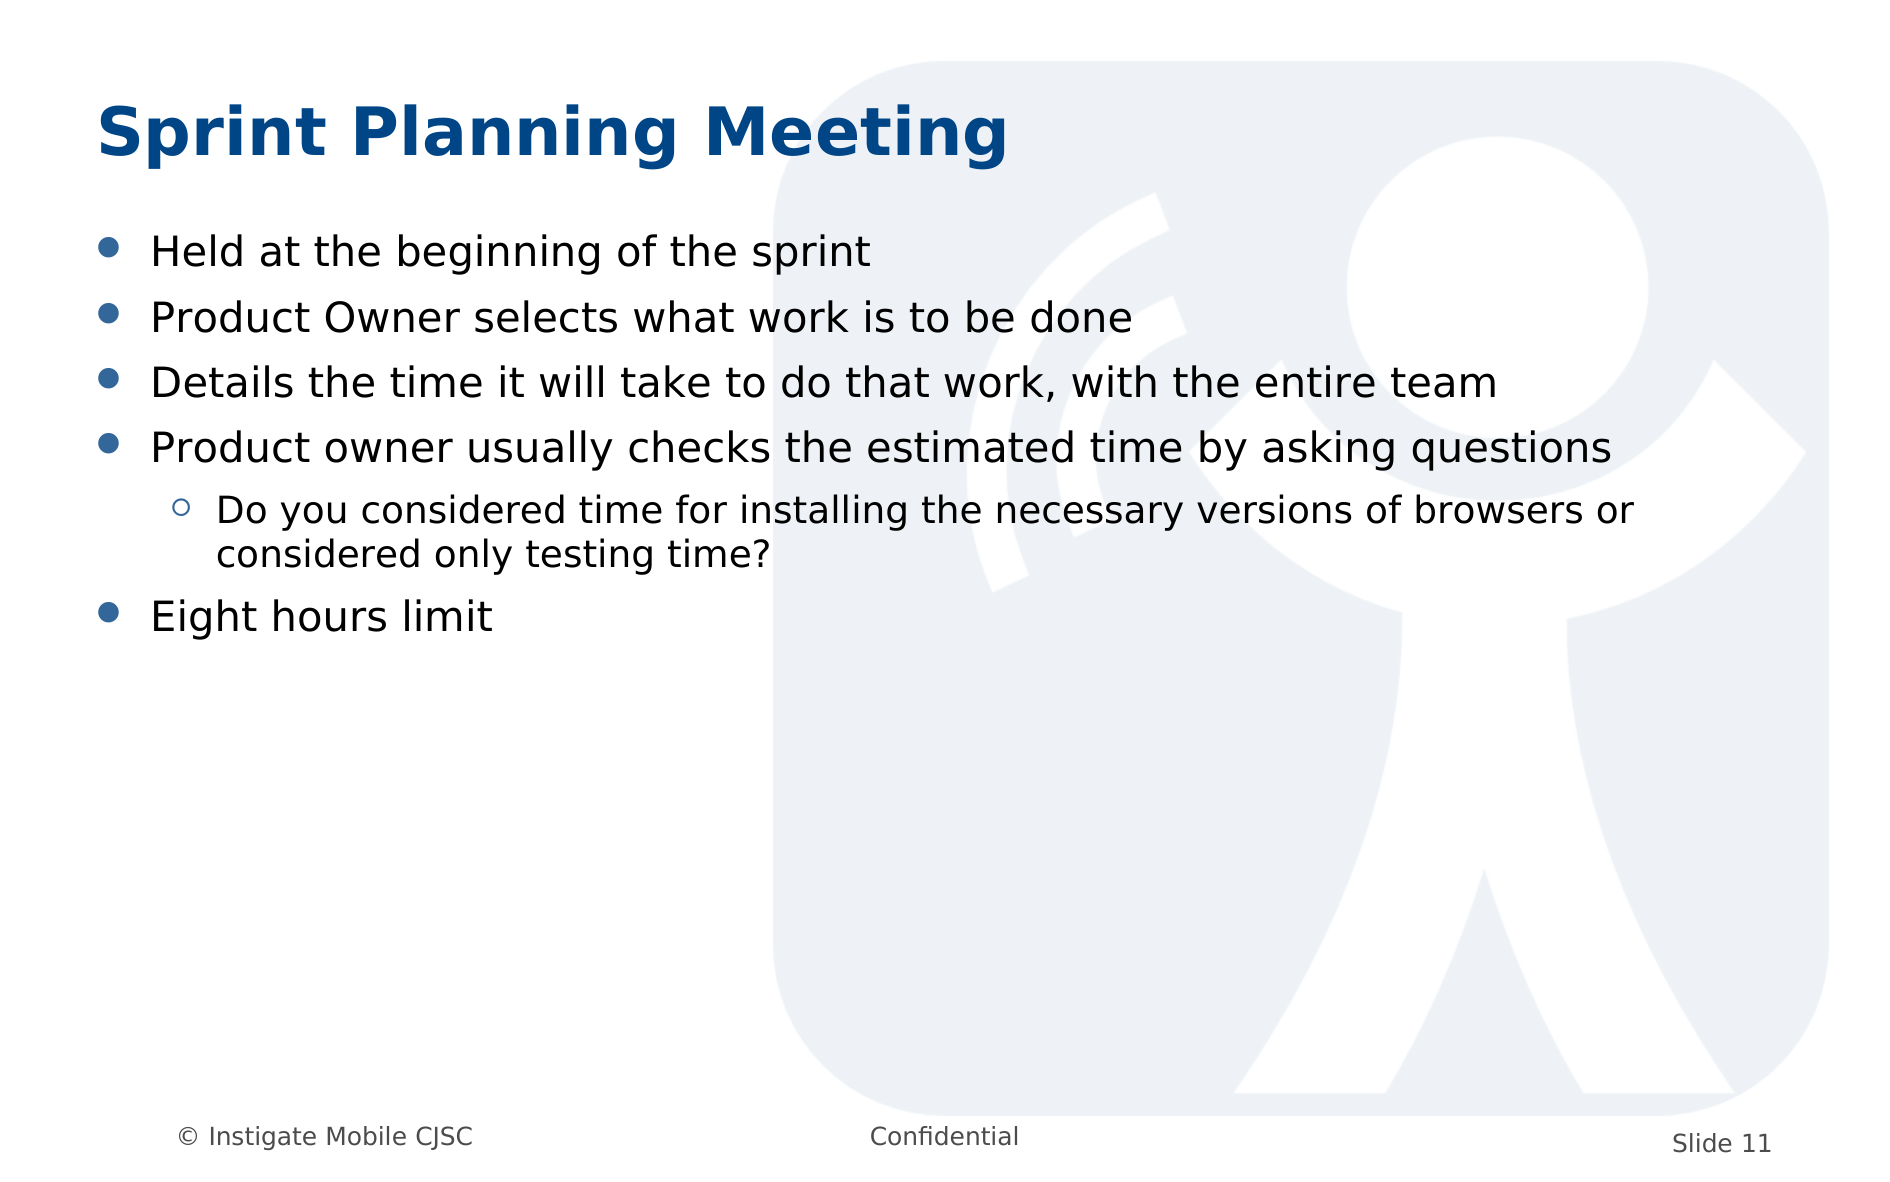

# Sprint Planning Meeting
Held at the beginning of the sprint
Product Owner selects what work is to be done
Details the time it will take to do that work, with the entire team
Product owner usually checks the estimated time by asking questions
Do you considered time for installing the necessary versions of browsers or considered only testing time?
Eight hours limit